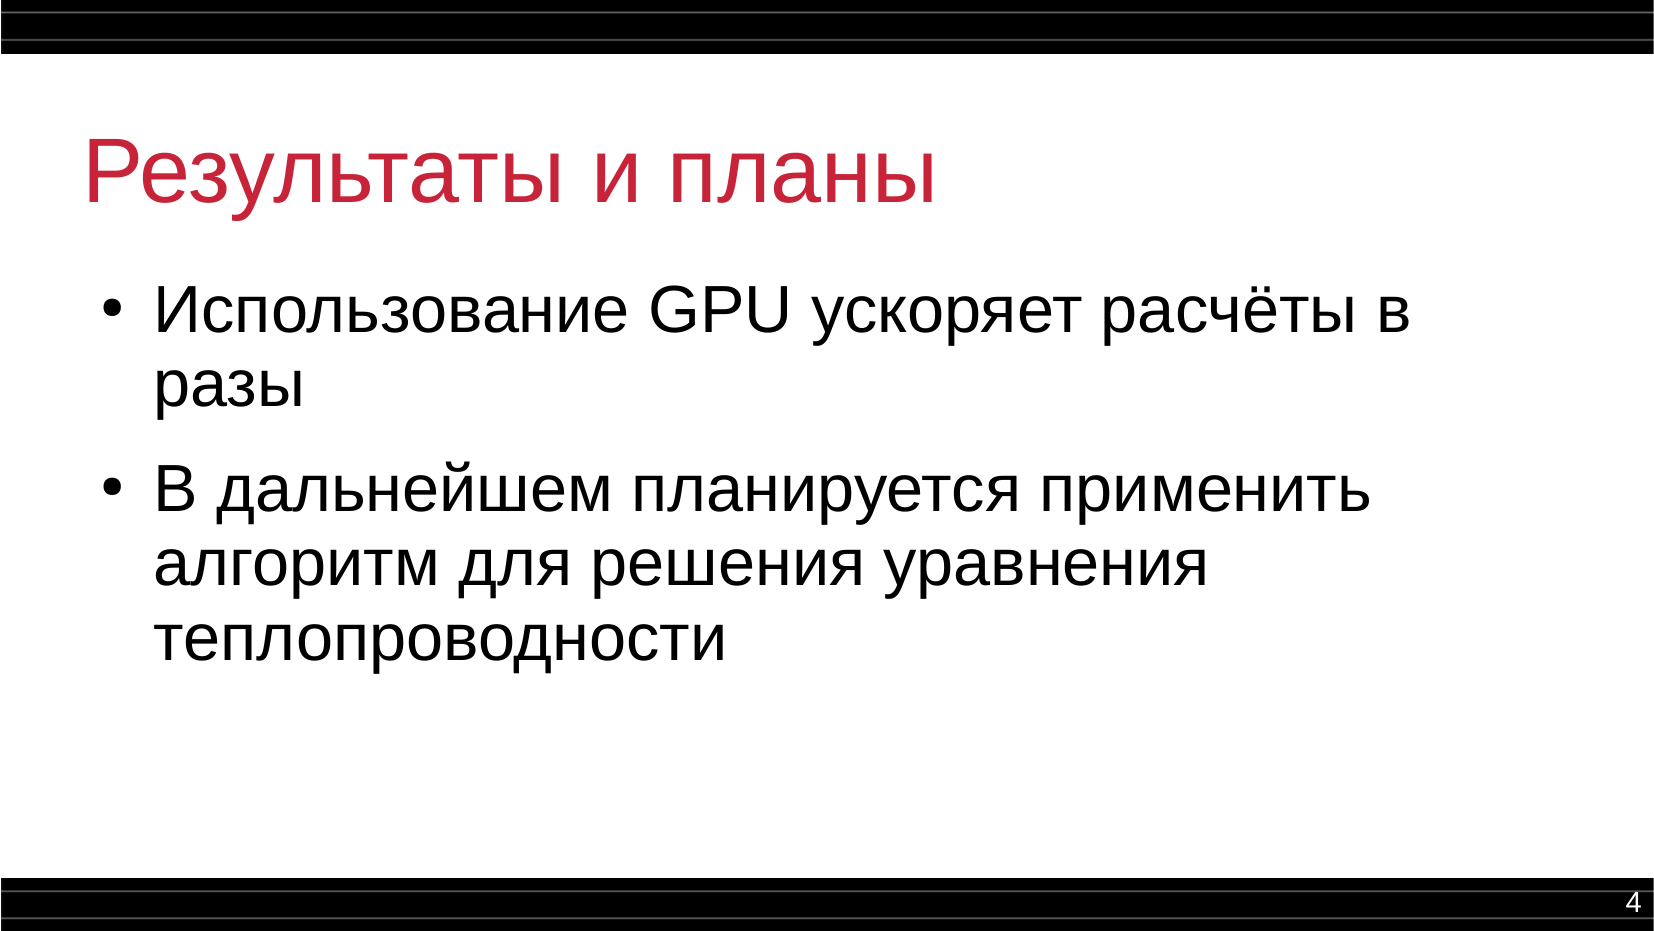

# Результаты и планы
Использование GPU ускоряет расчёты в разы
В дальнейшем планируется применить алгоритм для решения уравнения теплопроводности